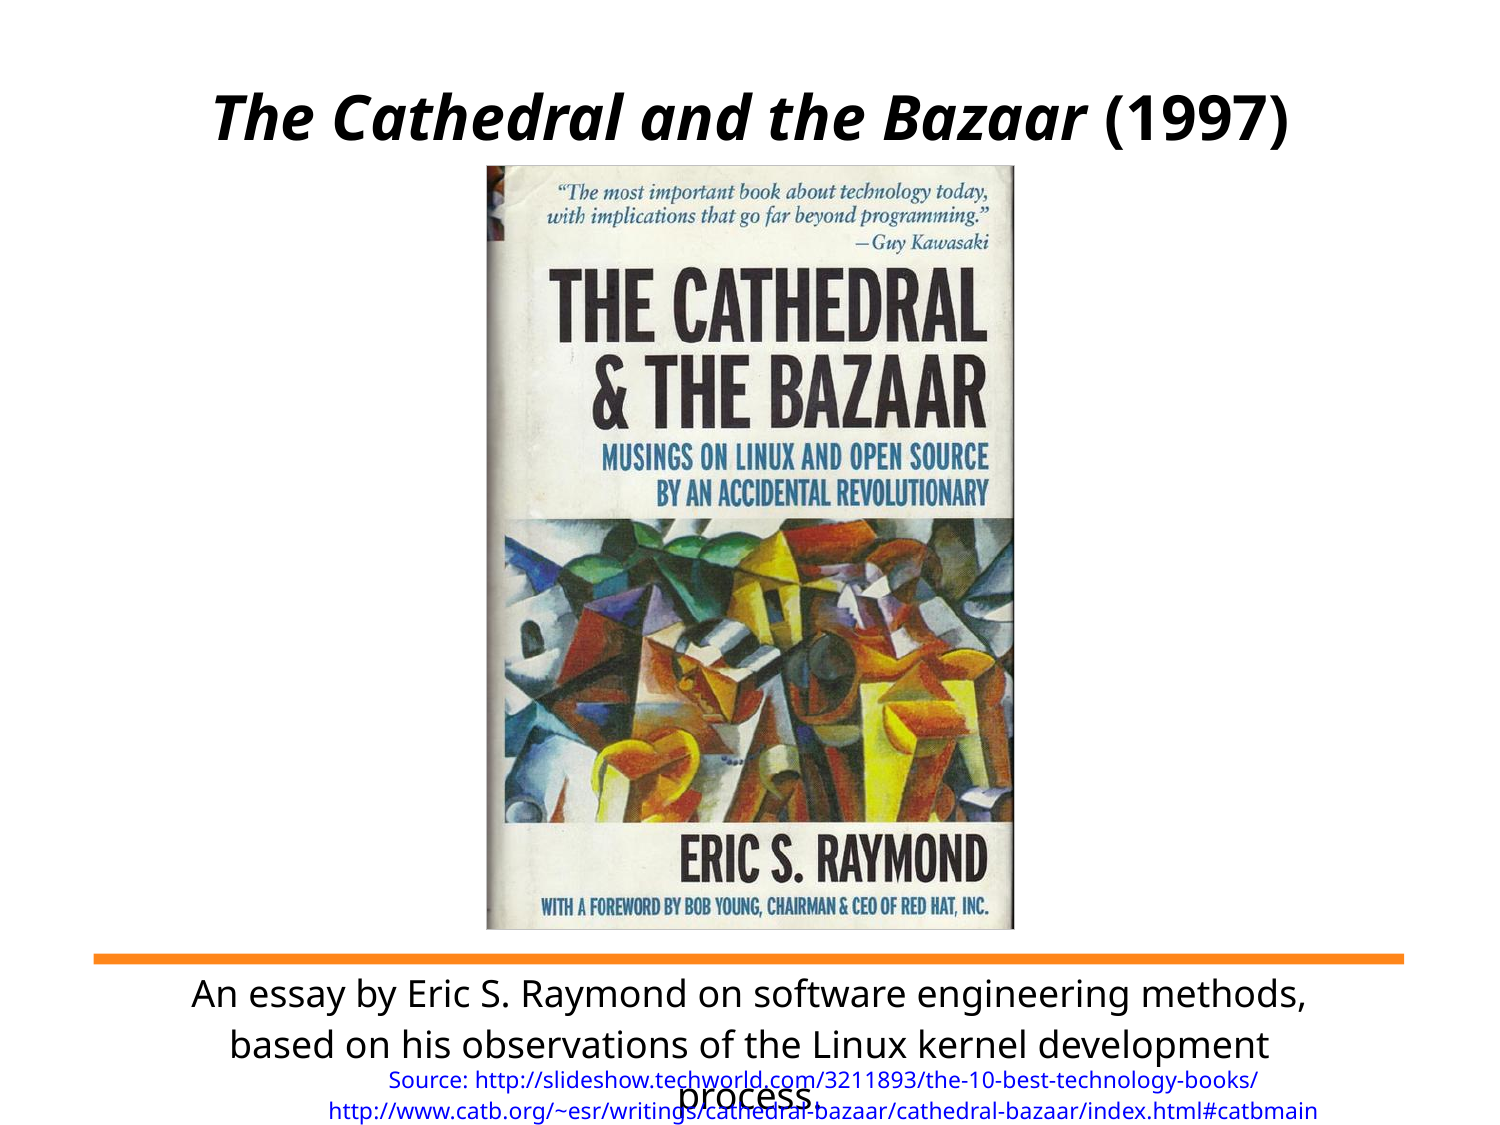

# The Cathedral and the Bazaar (1997)
An essay by Eric S. Raymond on software engineering methods, based on his observations of the Linux kernel development process.
Source: http://slideshow.techworld.com/3211893/the-10-best-technology-books/
http://www.catb.org/~esr/writings/cathedral-bazaar/cathedral-bazaar/index.html#catbmain